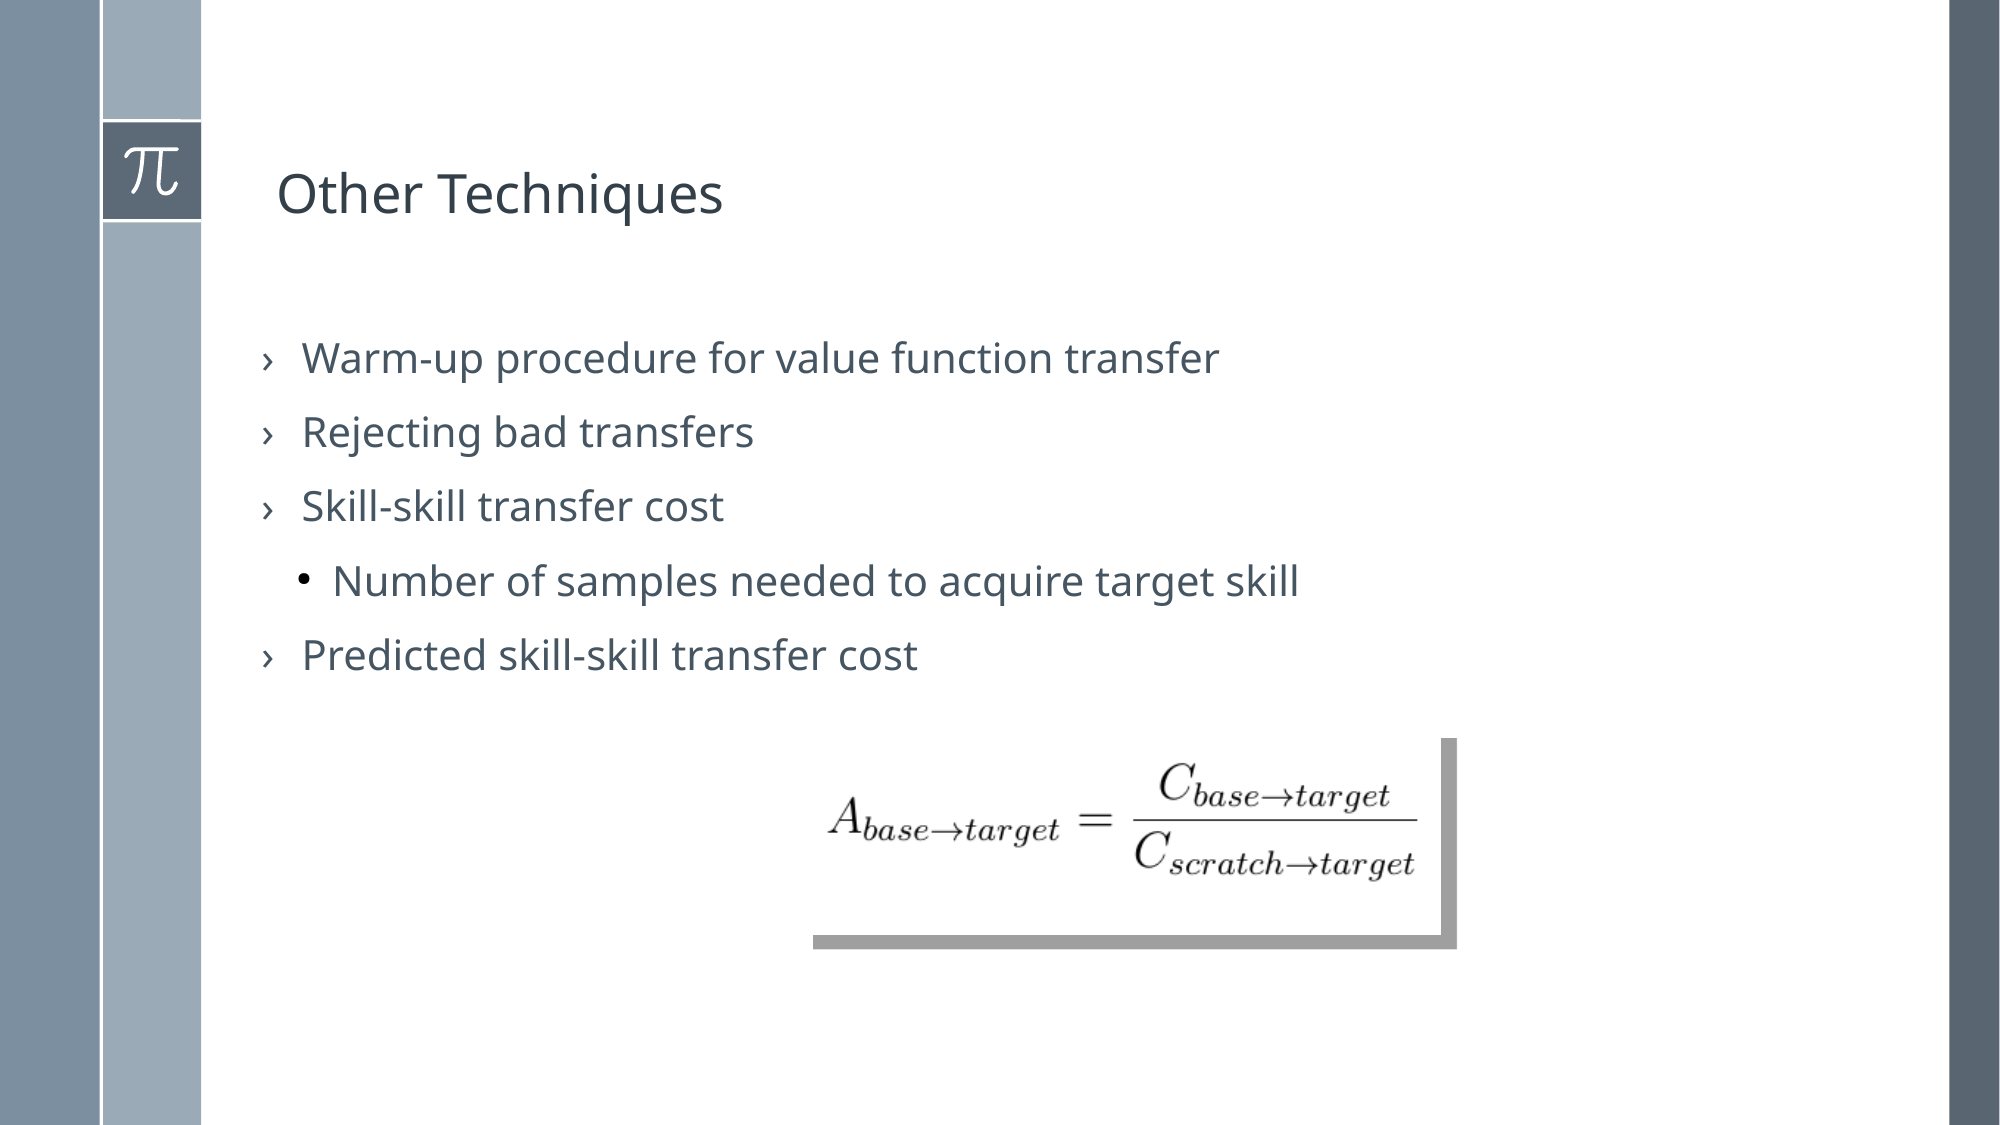

Other Techniques
Warm-up procedure for value function transfer
Rejecting bad transfers
Skill-skill transfer cost
Number of samples needed to acquire target skill
Predicted skill-skill transfer cost